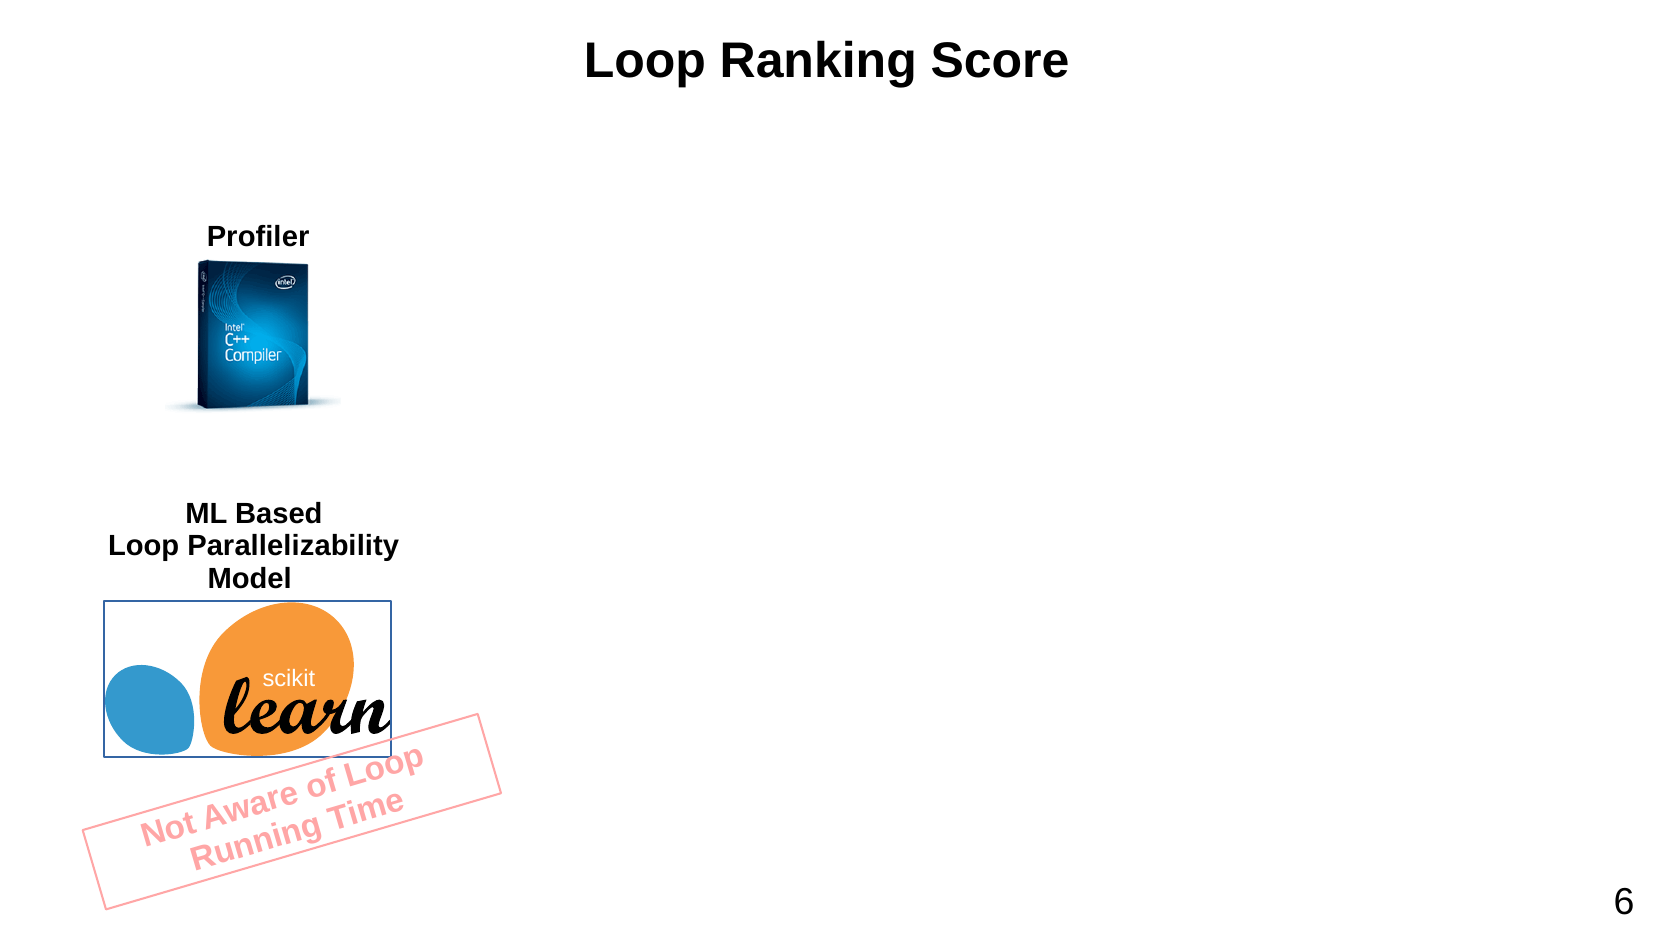

Loop Ranking Score
Profiler
ML Based
Loop Parallelizability Model
Not Aware of Loop
Running Time
6